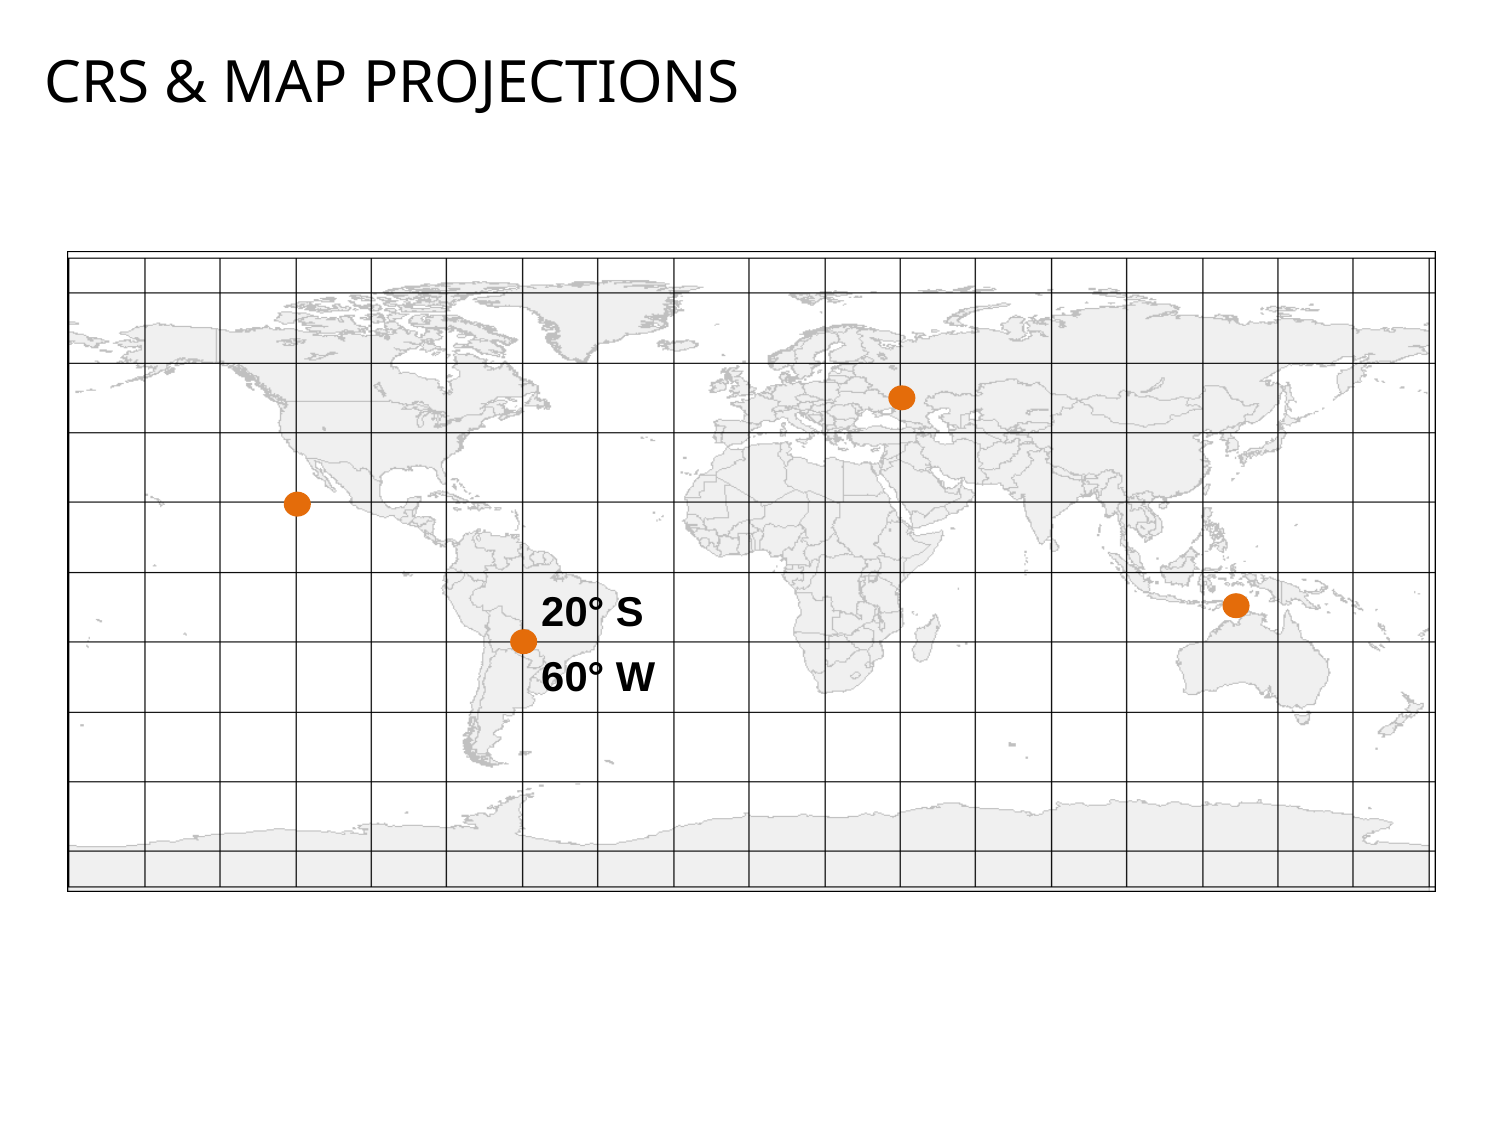

CRS & MAP PROJECTIONS
20° S
60° W